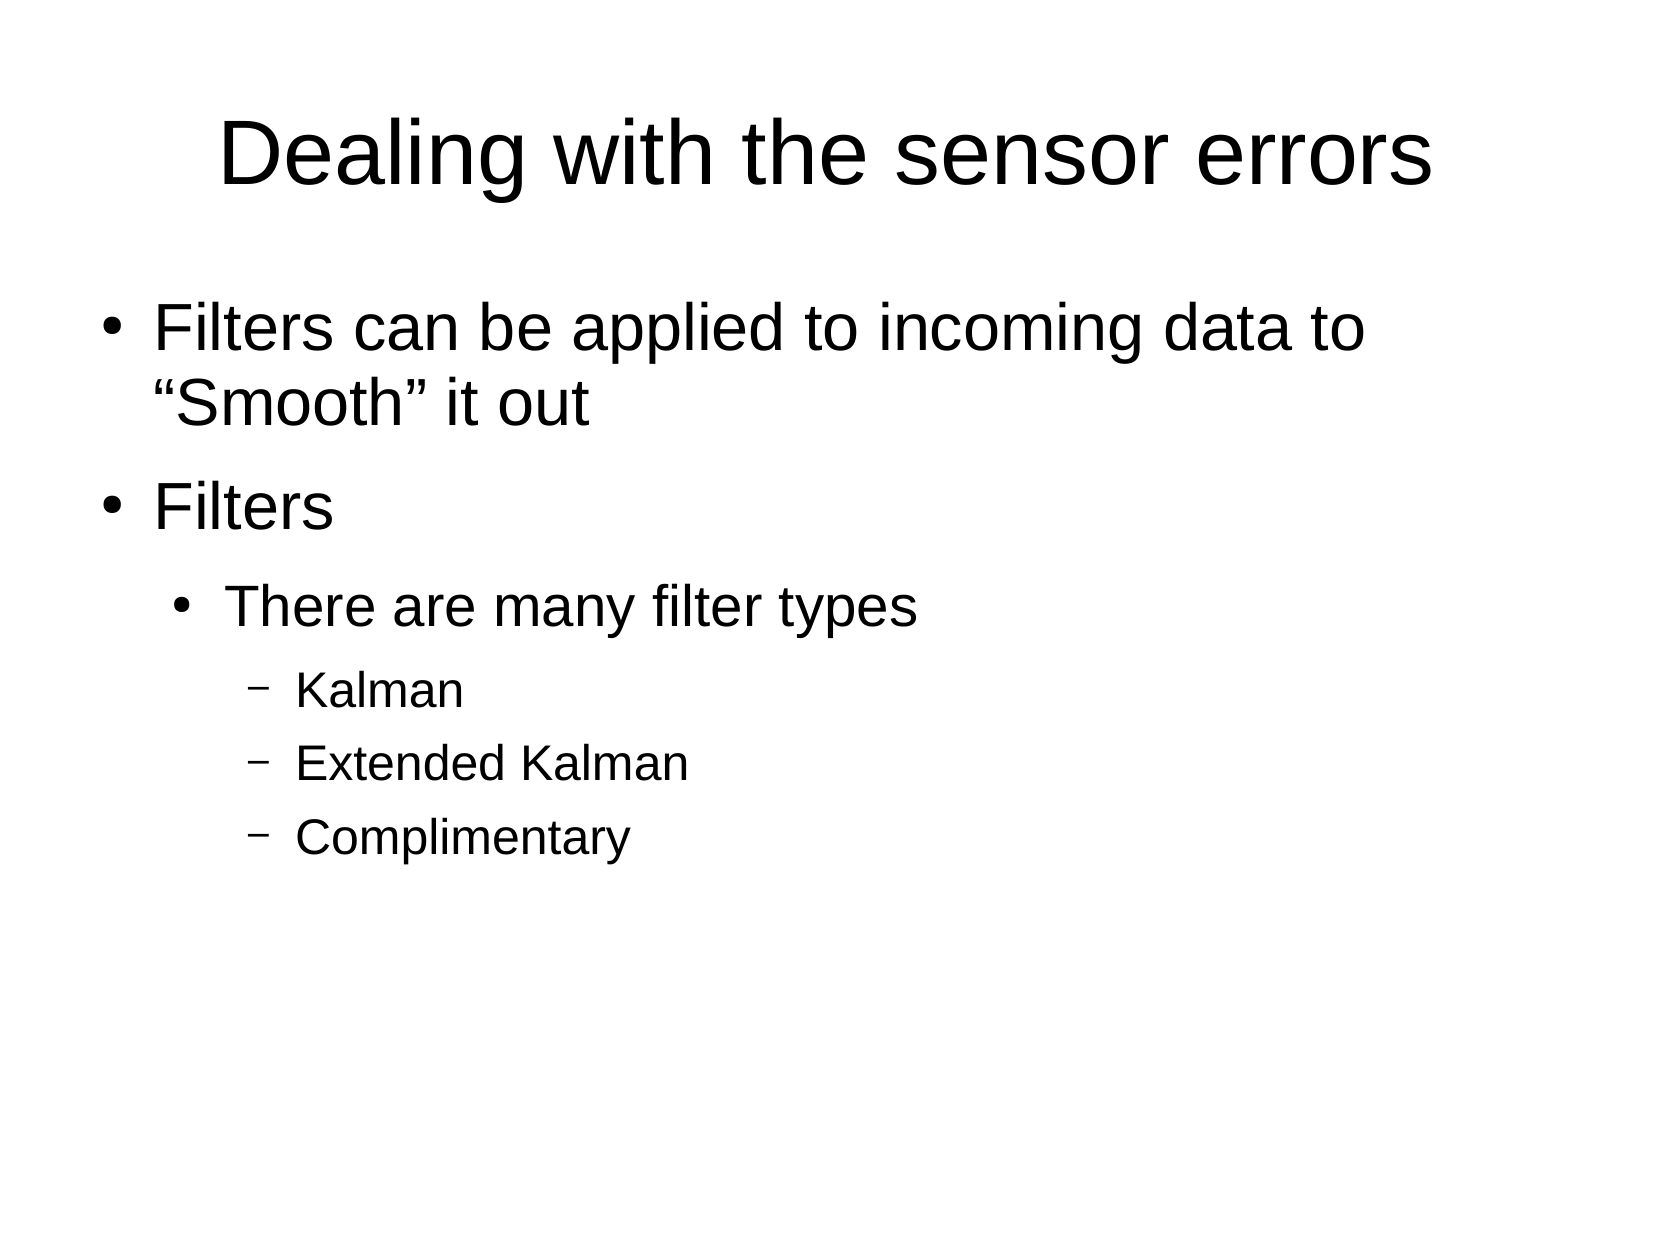

# Dealing with the sensor errors
Filters can be applied to incoming data to “Smooth” it out
Filters
There are many filter types
Kalman
Extended Kalman
Complimentary